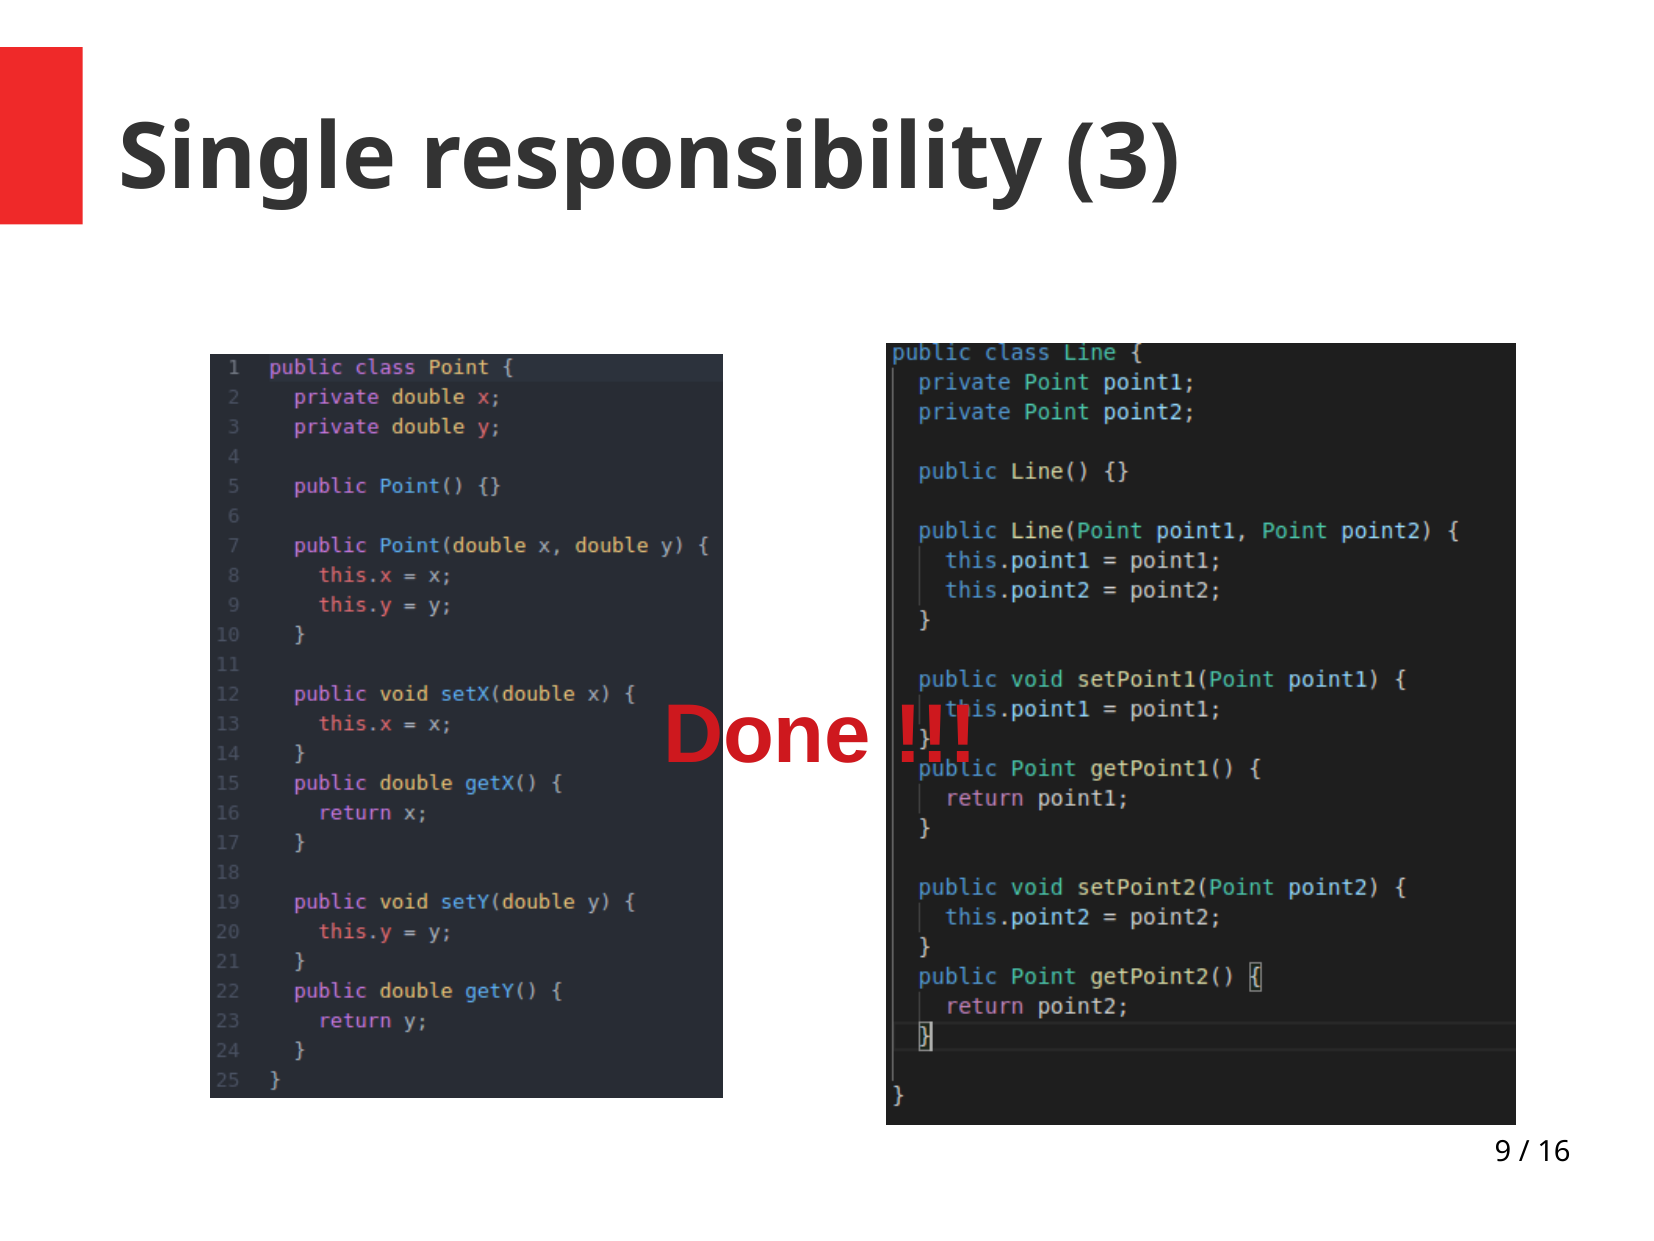

# Single responsibility (3)
Done !!!
9